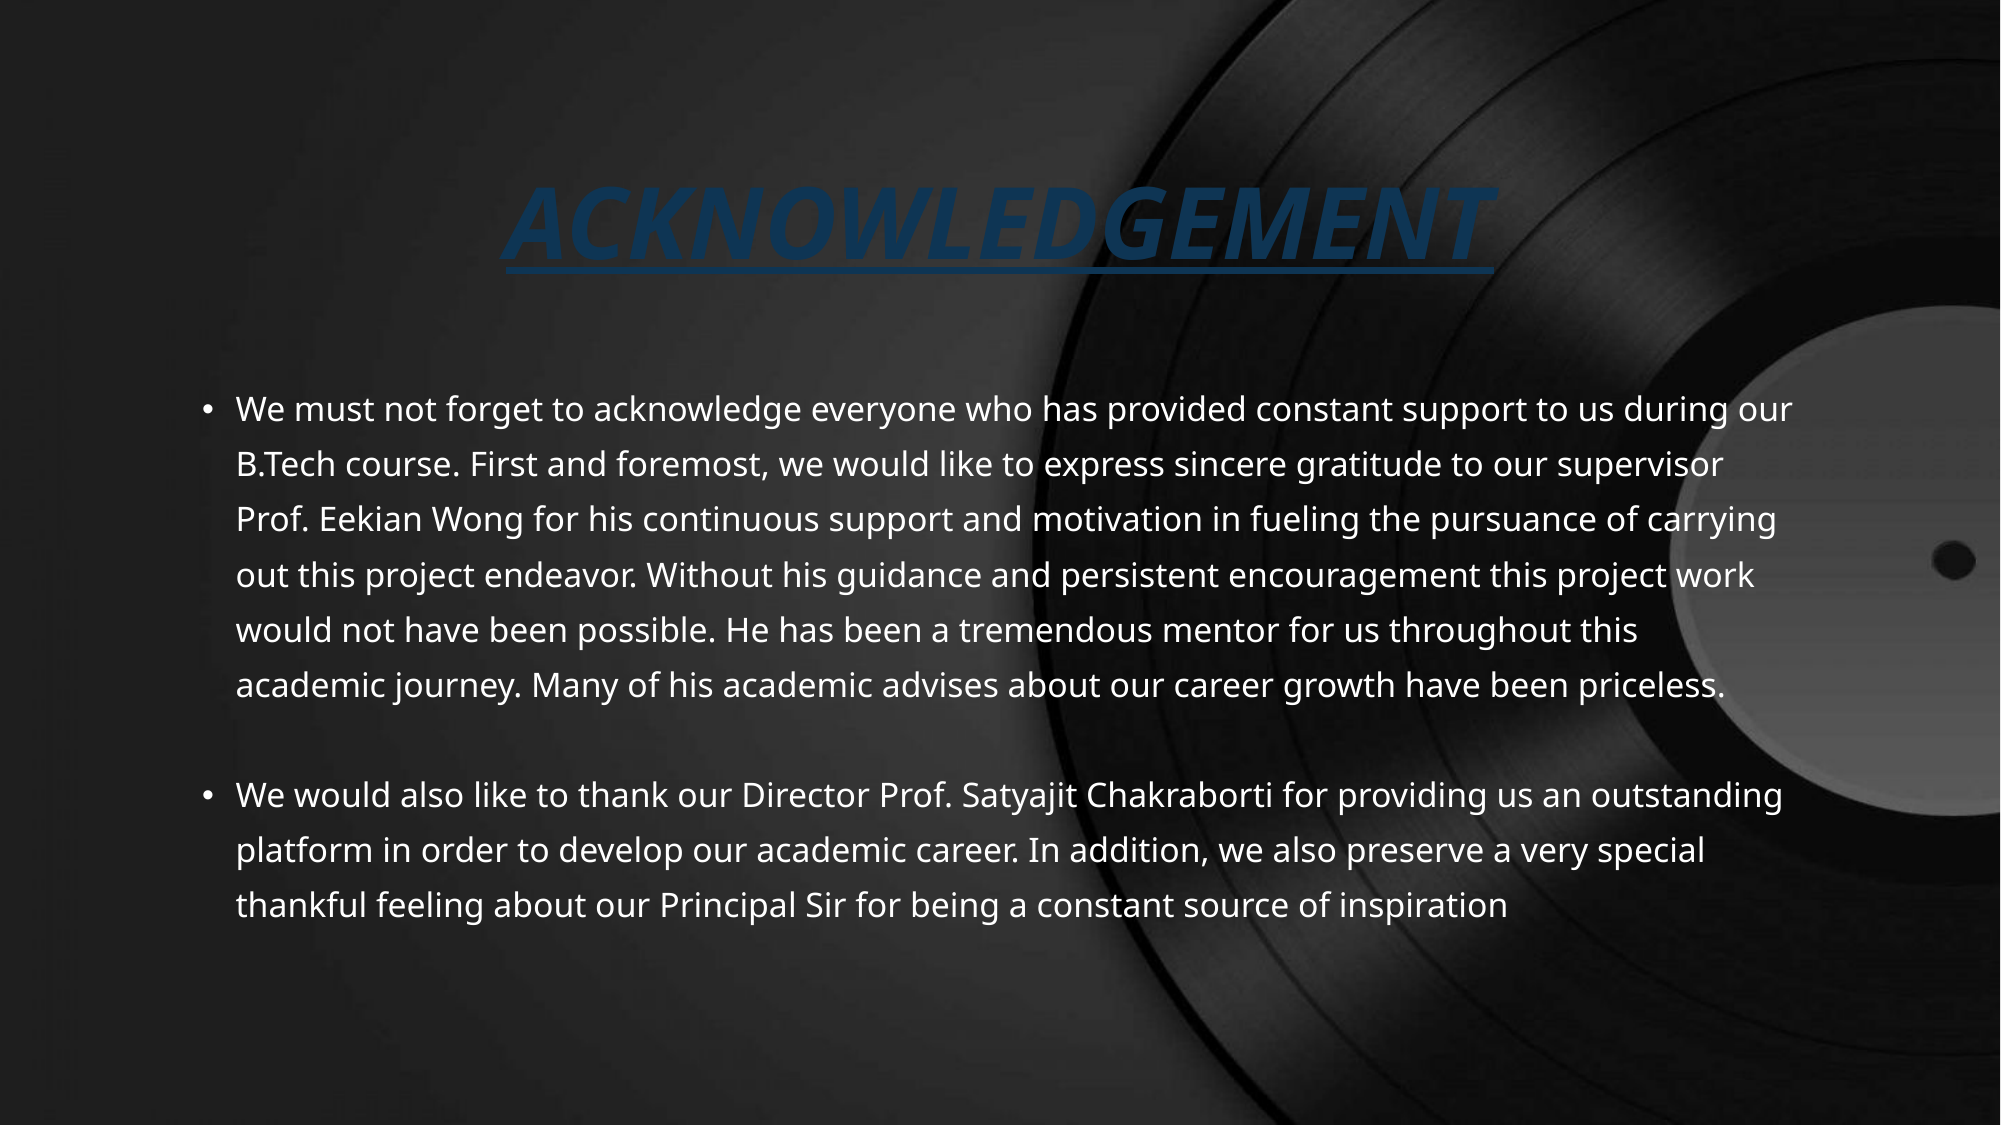

ACKNOWLEDGEMENT
We must not forget to acknowledge everyone who has provided constant support to us during our B.Tech course. First and foremost, we would like to express sincere gratitude to our supervisor Prof. Eekian Wong for his continuous support and motivation in fueling the pursuance of carrying out this project endeavor. Without his guidance and persistent encouragement this project work would not have been possible. He has been a tremendous mentor for us throughout this academic journey. Many of his academic advises about our career growth have been priceless.
We would also like to thank our Director Prof. Satyajit Chakraborti for providing us an outstanding platform in order to develop our academic career. In addition, we also preserve a very special thankful feeling about our Principal Sir for being a constant source of inspiration